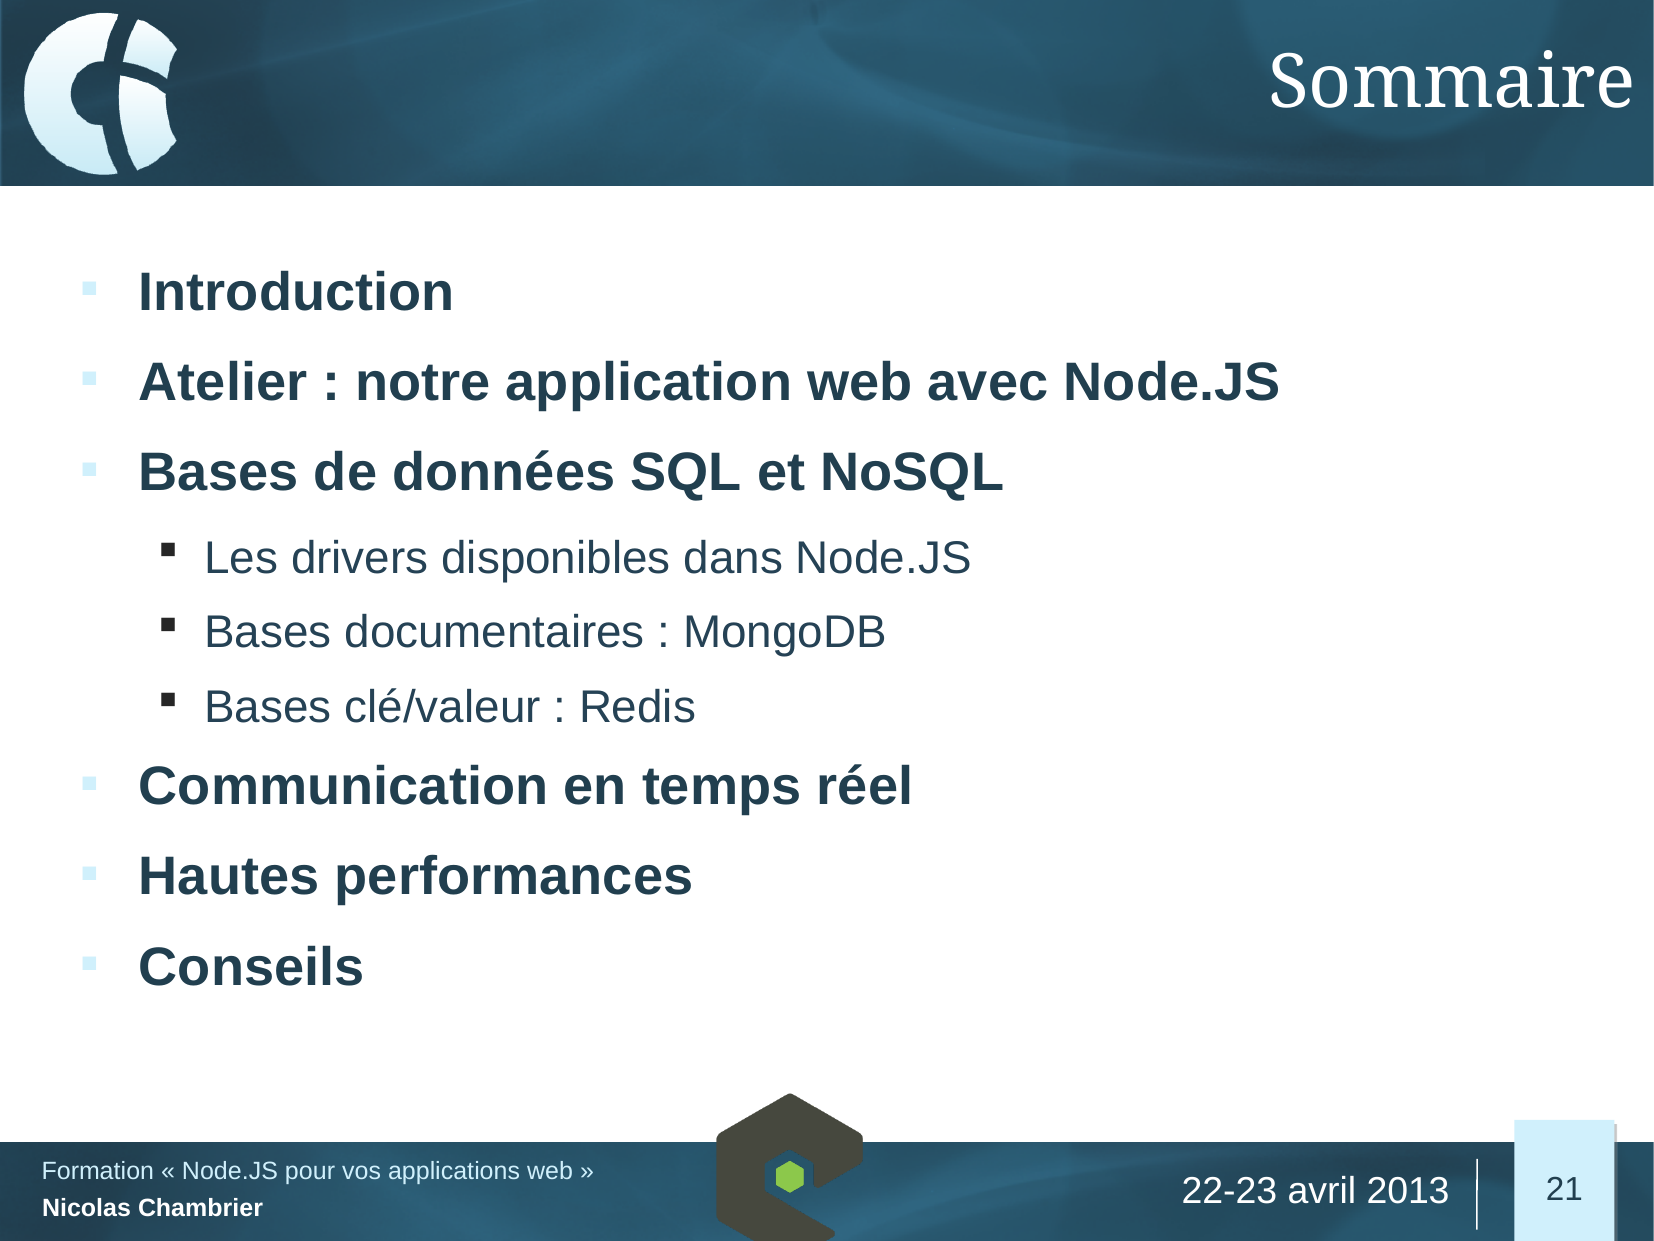

Sommaire
# Introduction
Atelier : notre application web avec Node.JS
Bases de données SQL et NoSQL
Les drivers disponibles dans Node.JS
Bases documentaires : MongoDB
Bases clé/valeur : Redis
Communication en temps réel
Hautes performances
Conseils